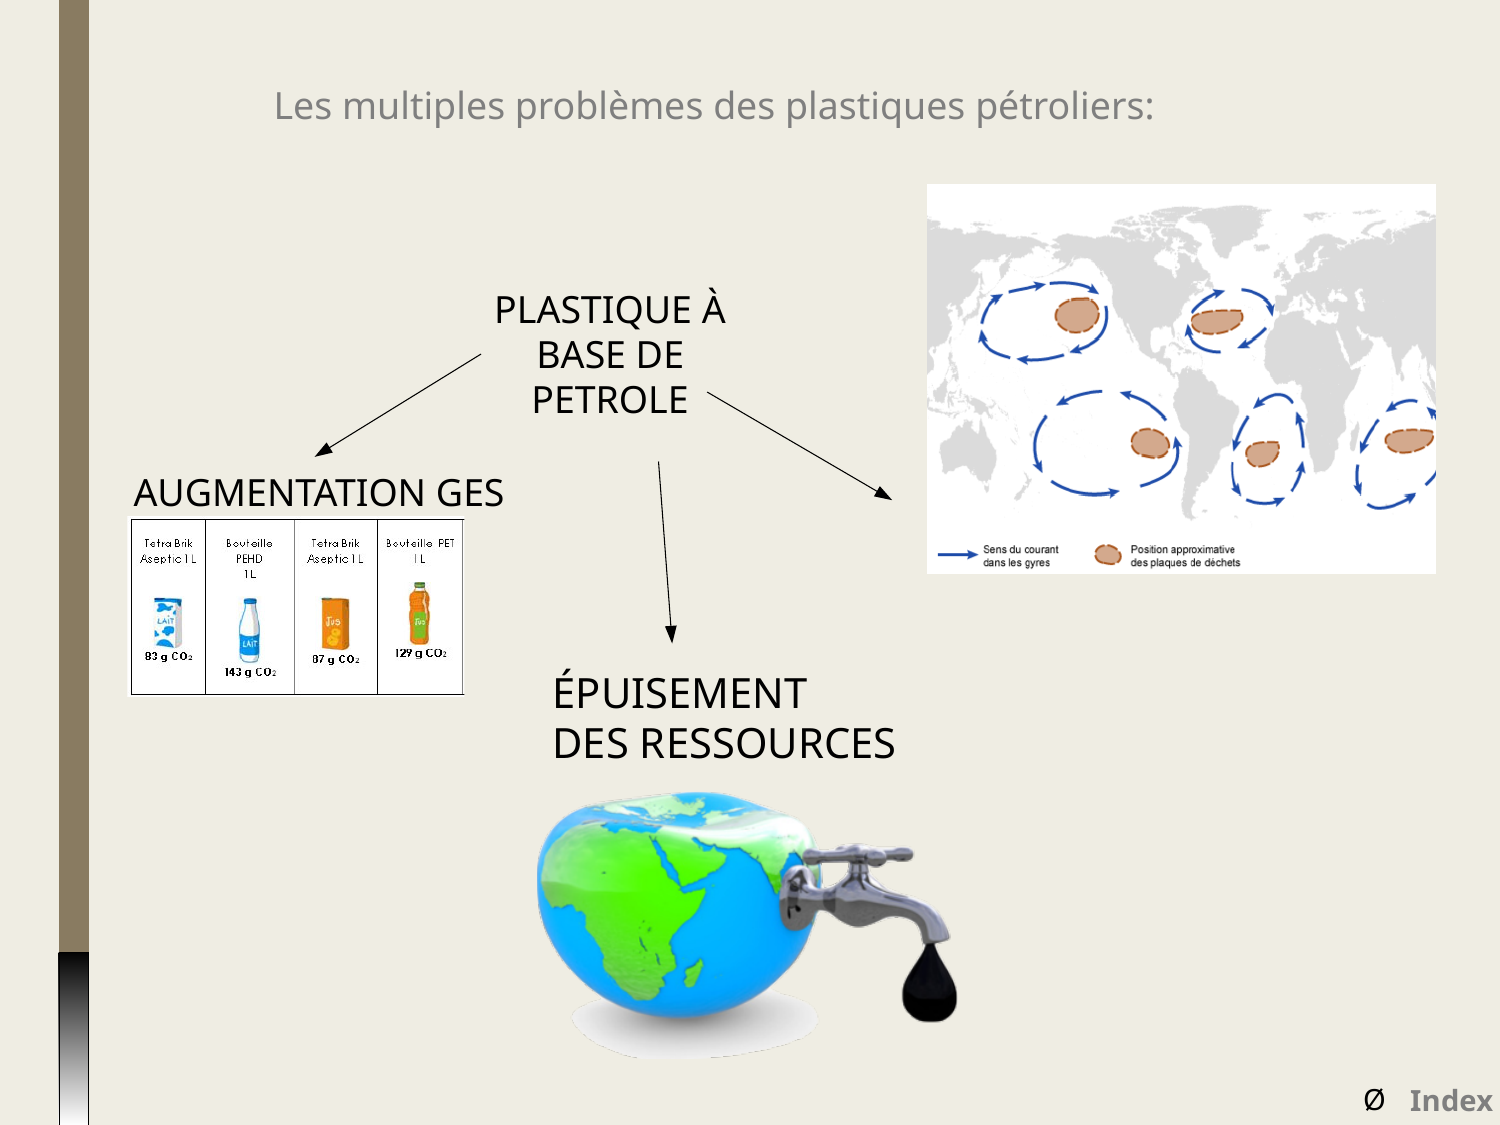

Les multiples problèmes des plastiques pétroliers:
PLASTIQUE À
BASE DE
PETROLE
AUGMENTATION GES
ÉPUISEMENT
DES RESSOURCES
Index